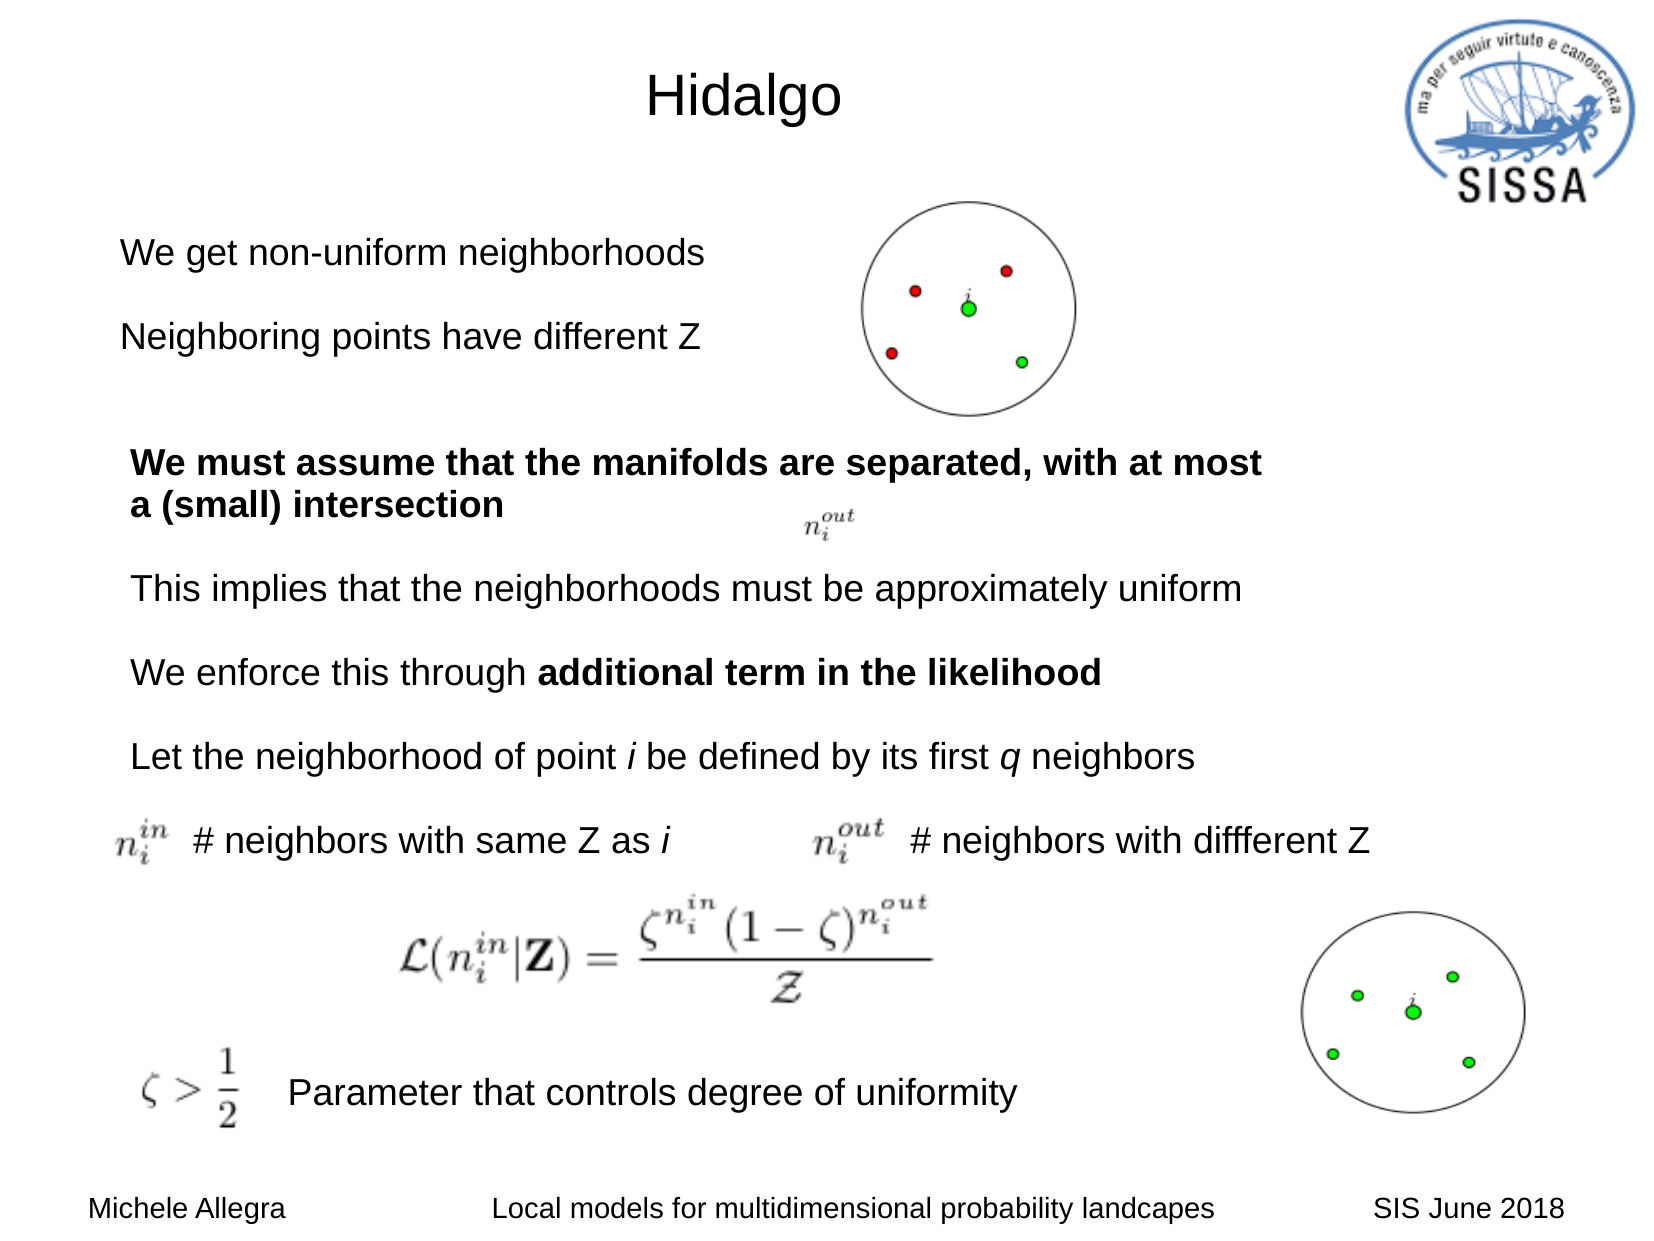

# Hidalgo
 We get non-uniform neighborhoods
 Neighboring points have different Z
 We must assume that the manifolds are separated, with at most
 a (small) intersection
 This implies that the neighborhoods must be approximately uniform
 We enforce this through additional term in the likelihood
 Let the neighborhood of point i be defined by its first q neighbors
 # neighbors with same Z as i # neighbors with diffferent Z
 Parameter that controls degree of uniformity
Michele Allegra Local models for multidimensional probability landcapes SIS June 2018